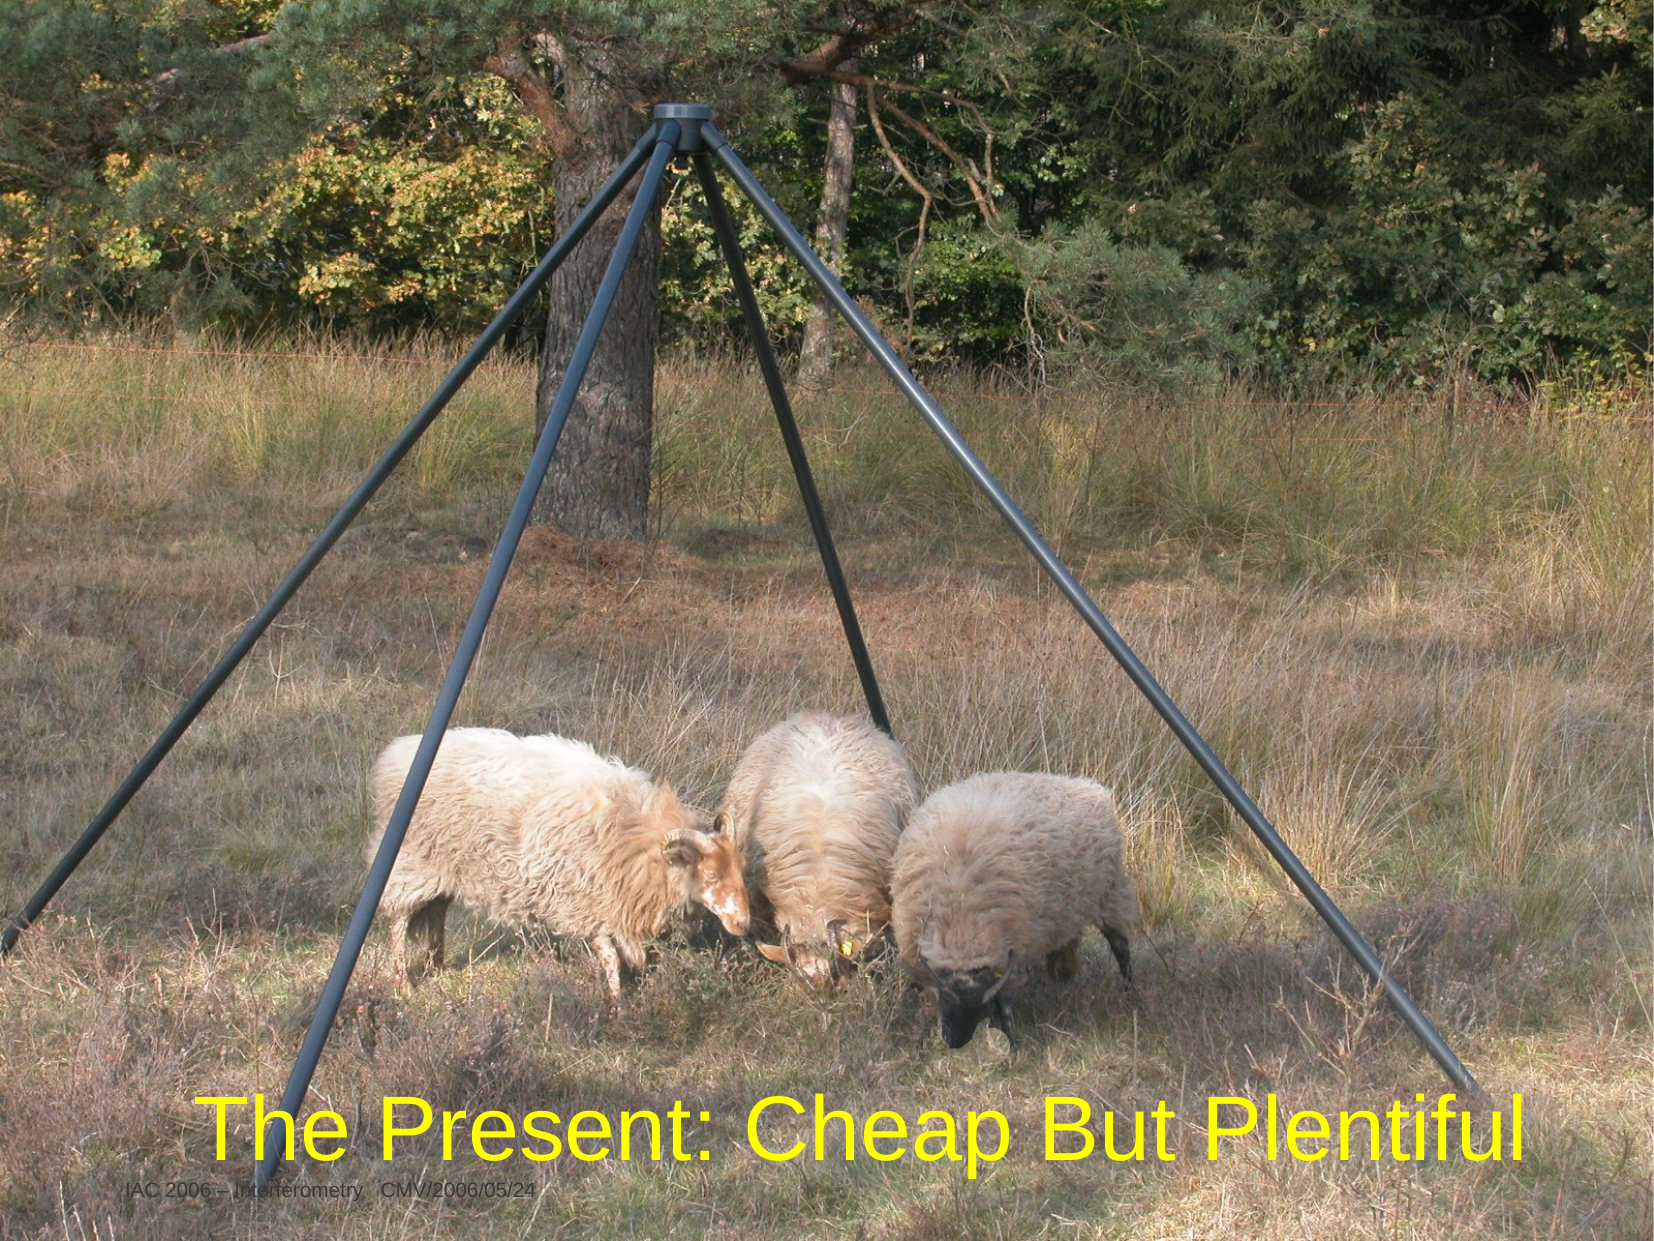

# The Present: Cheap But Plentiful
IAC 2006 – Interferometry CMV/2006/05/24